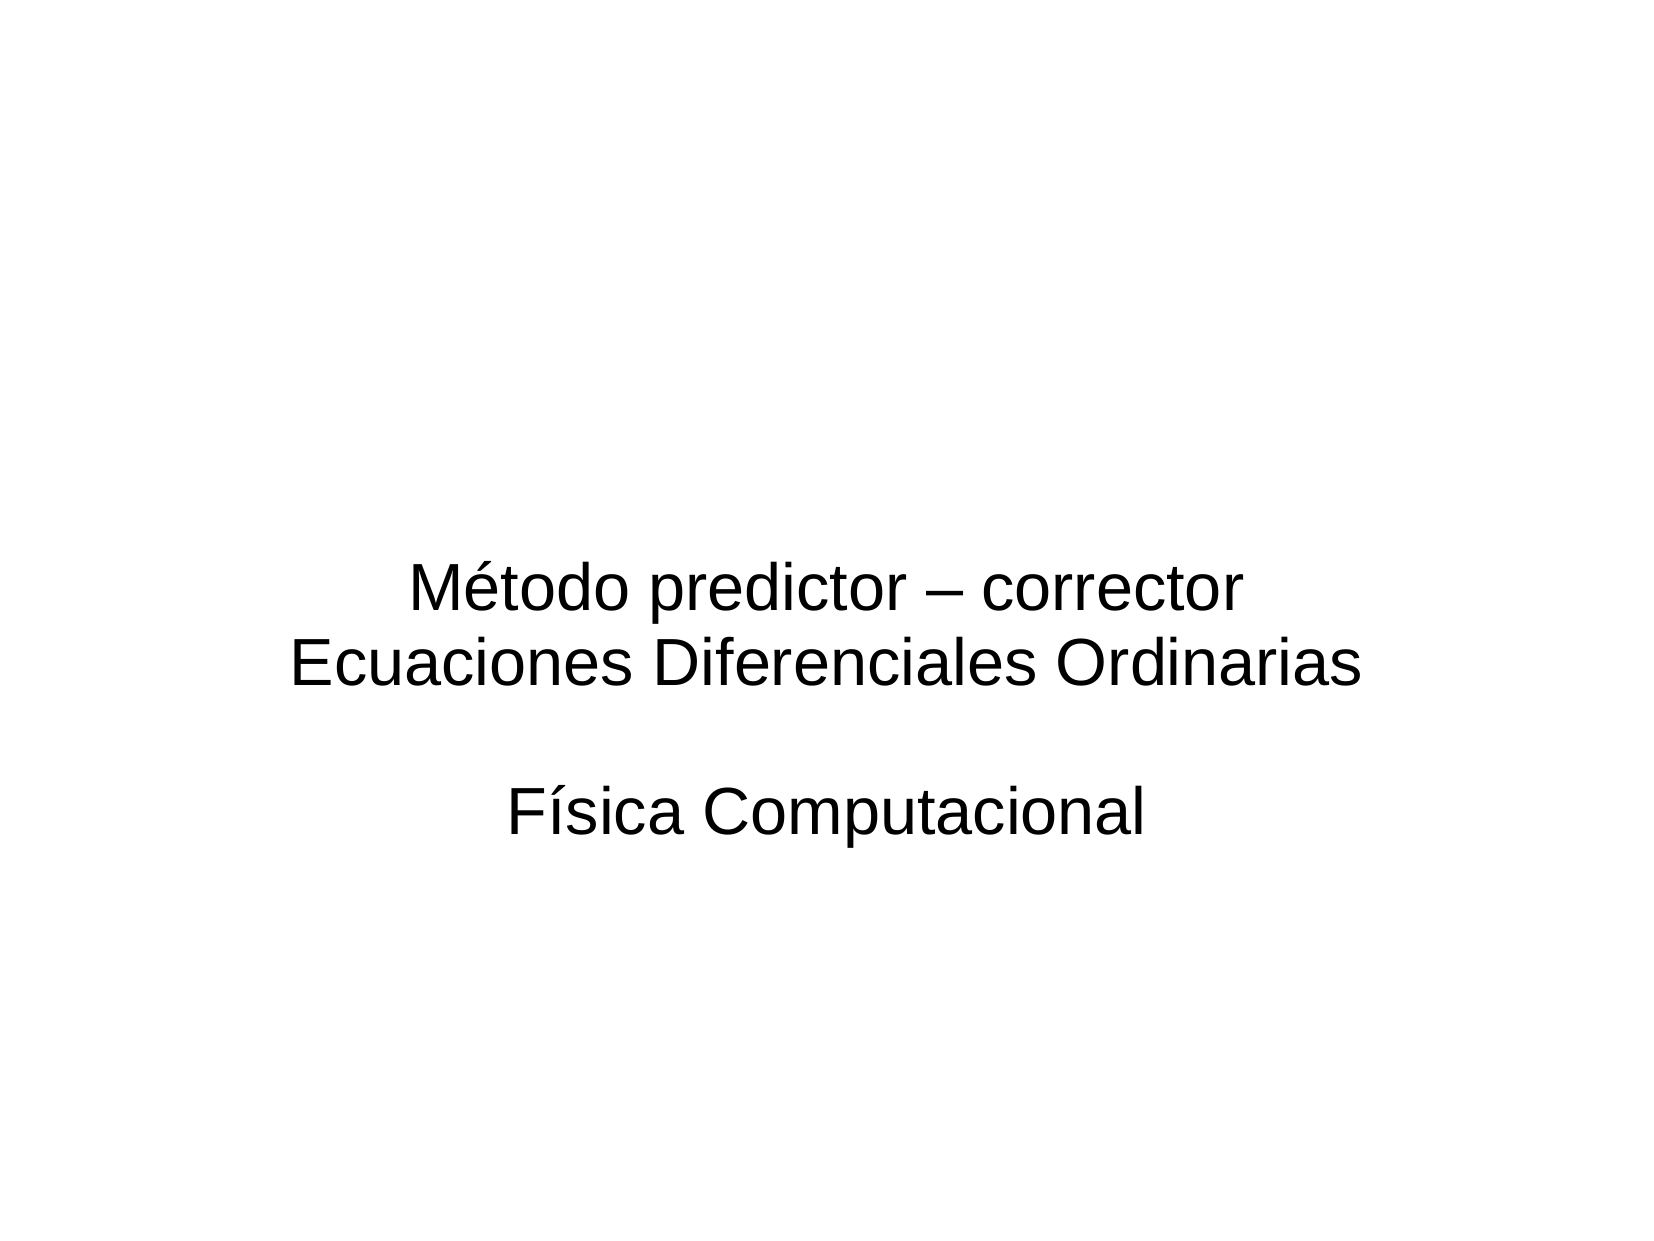

# Método predictor – corrector
Ecuaciones Diferenciales Ordinarias
Física Computacional